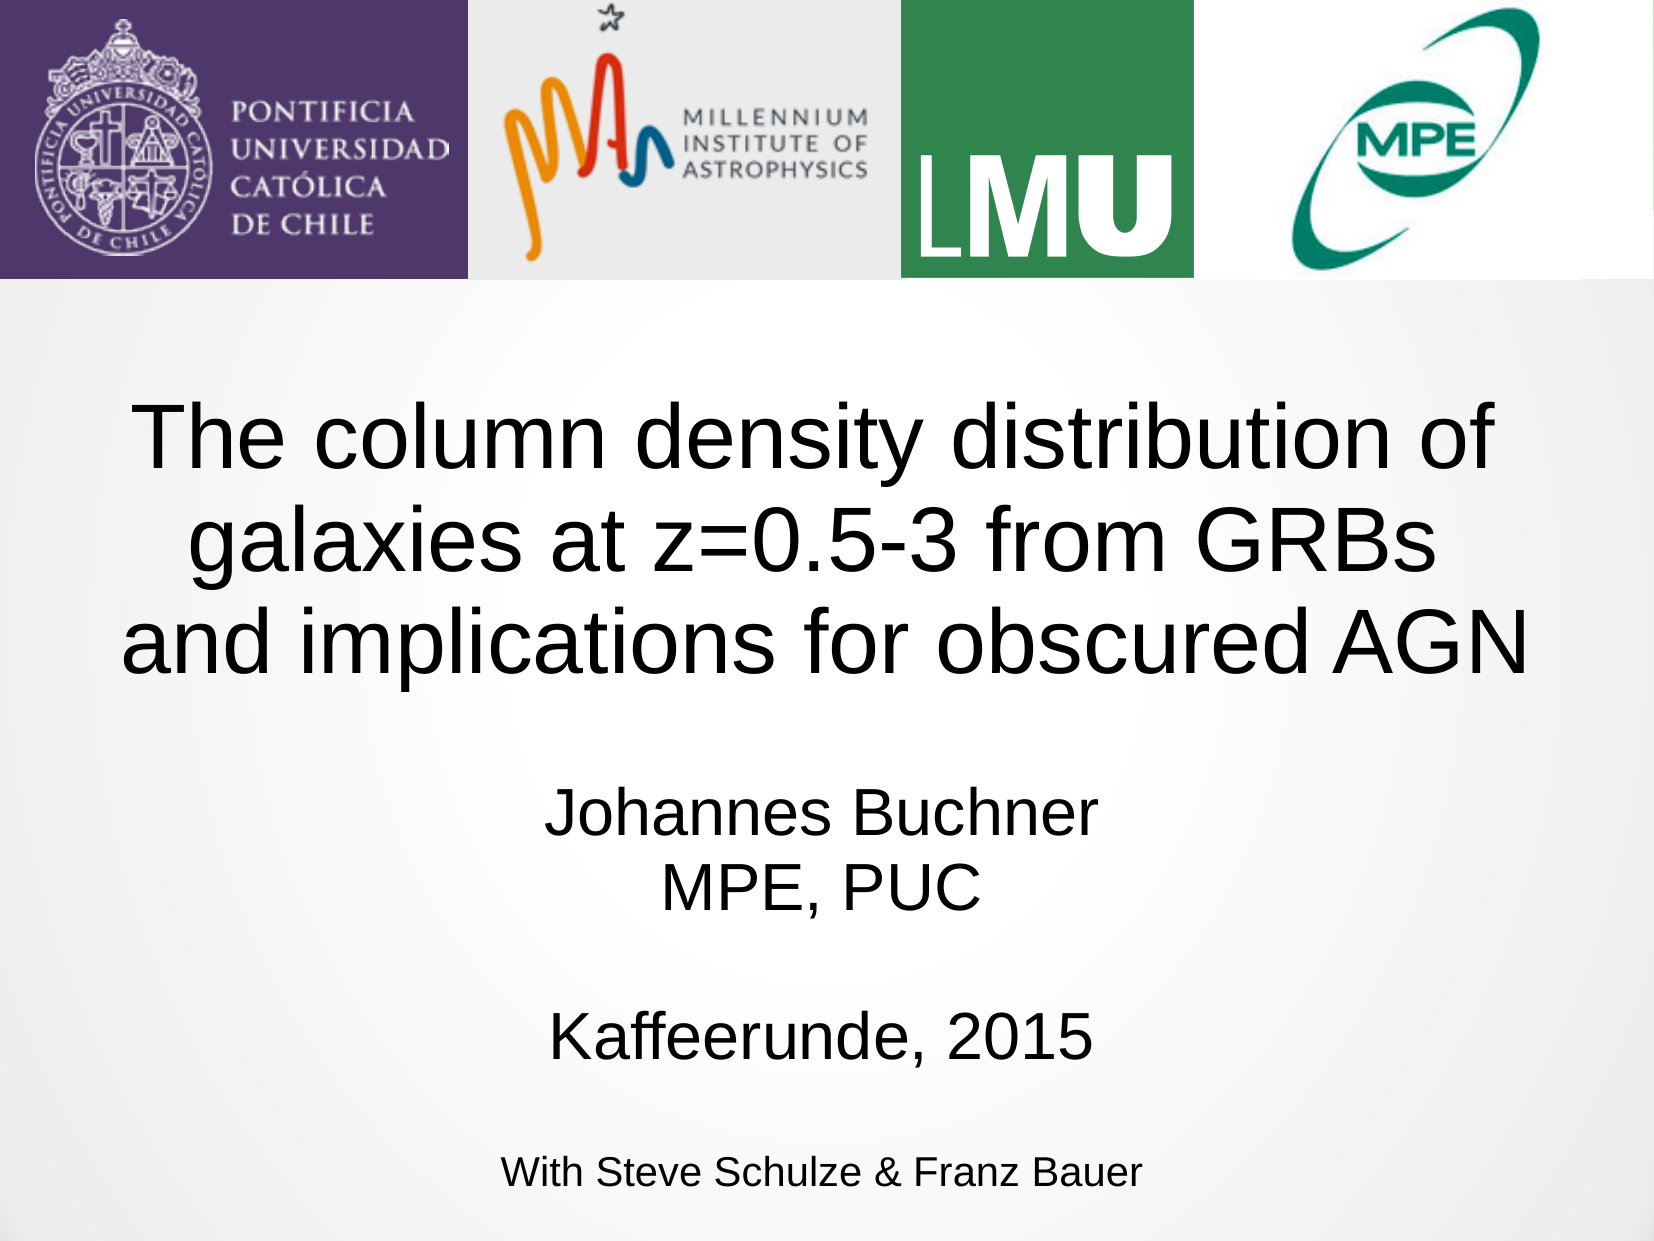

# The column density distribution of galaxies at z=0.5-3 from GRBs and implications for obscured AGN
Johannes Buchner
MPE, PUC
Kaffeerunde, 2015
With Steve Schulze & Franz Bauer